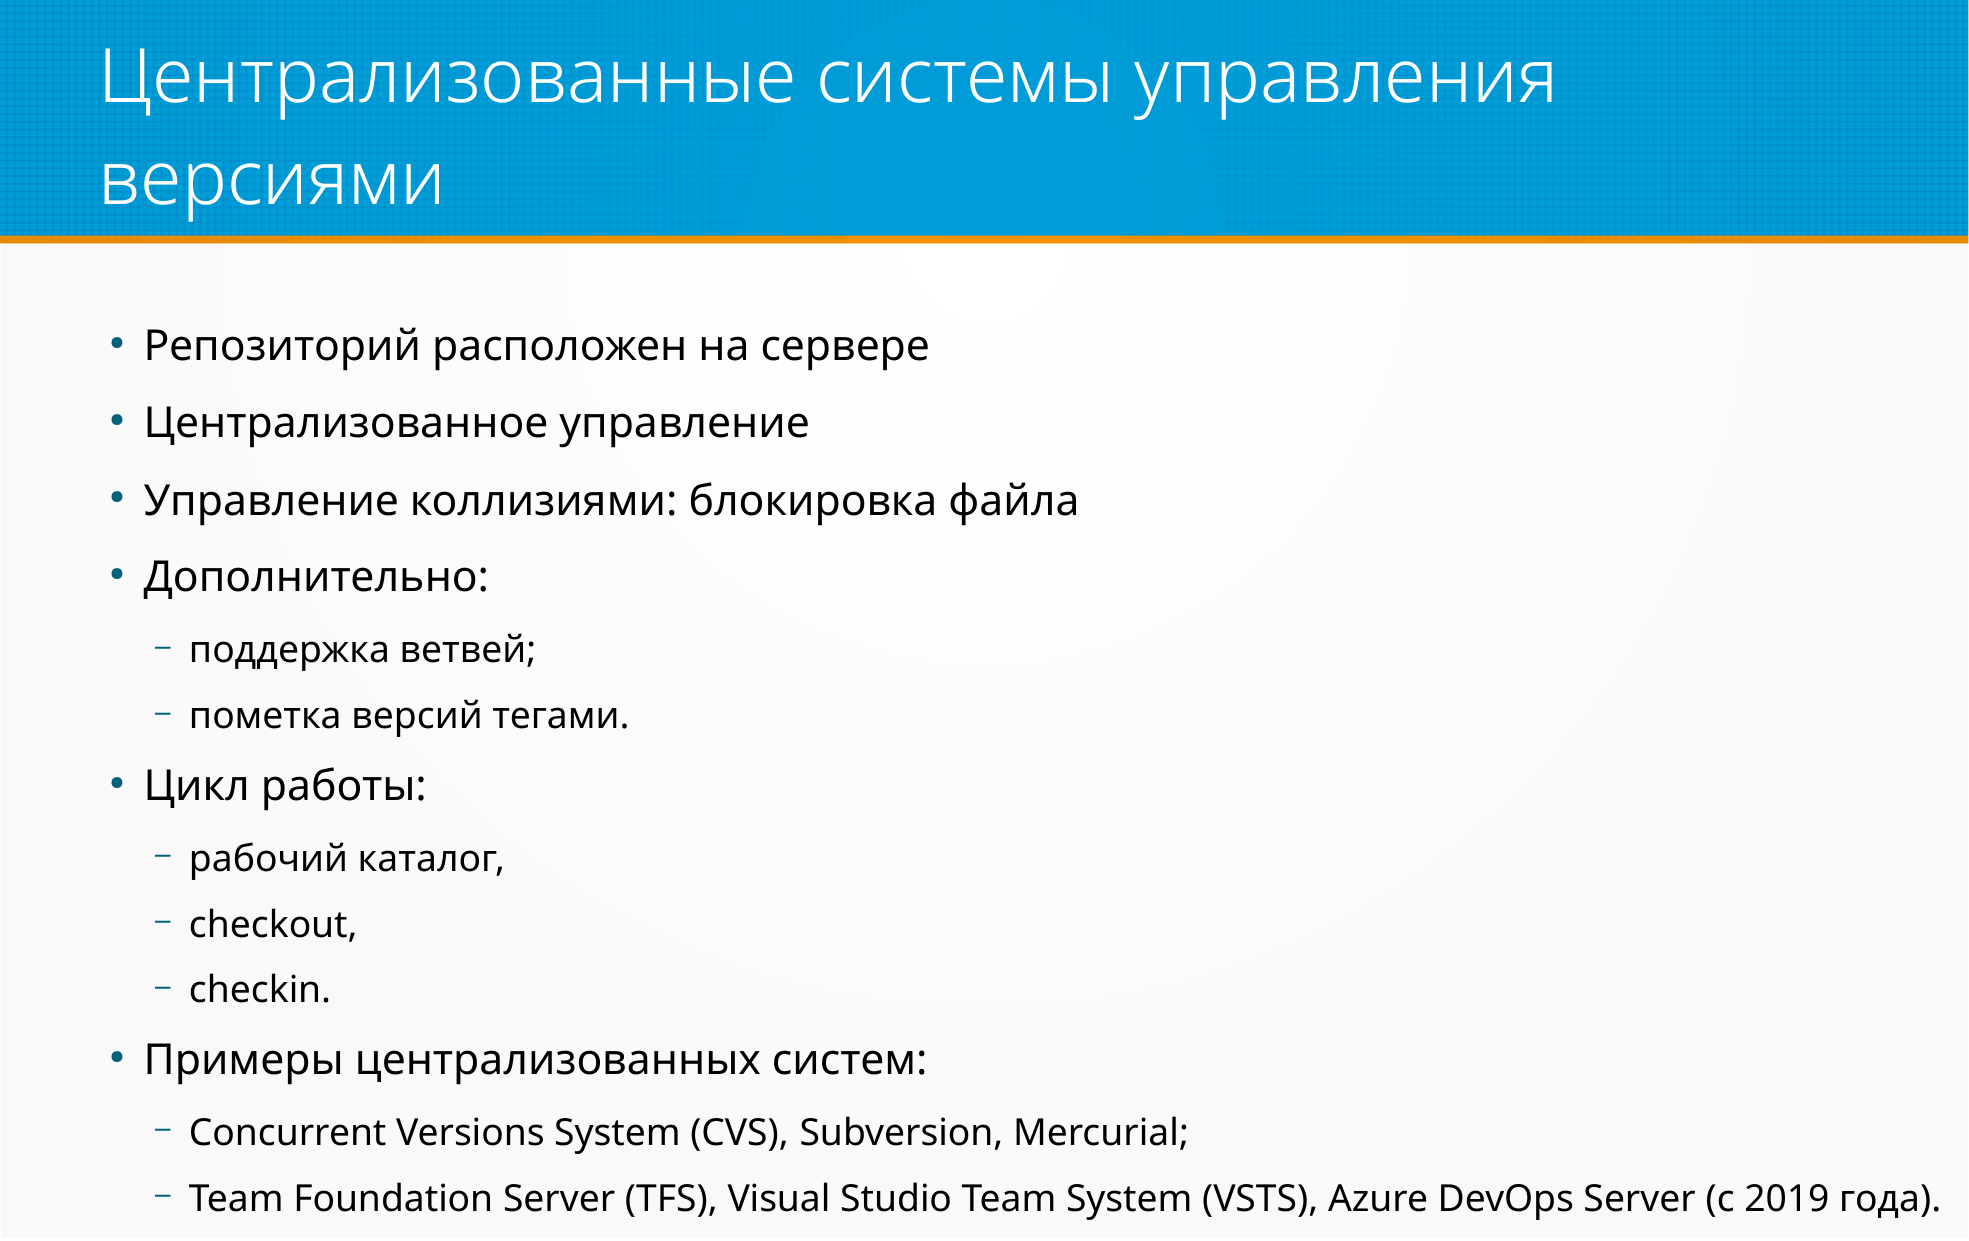

# Централизованные системы управления версиями
Репозиторий расположен на сервере
Централизованное управление
Управление коллизиями: блокировка файла
Дополнительно:
поддержка ветвей;
пометка версий тегами.
Цикл работы:
рабочий каталог,
checkout,
checkin.
Примеры централизованных систем:
Concurrent Versions System (CVS), Subversion, Mercurial;
Team Foundation Server (TFS), Visual Studio Team System (VSTS), Azure DevOps Server (с 2019 года).